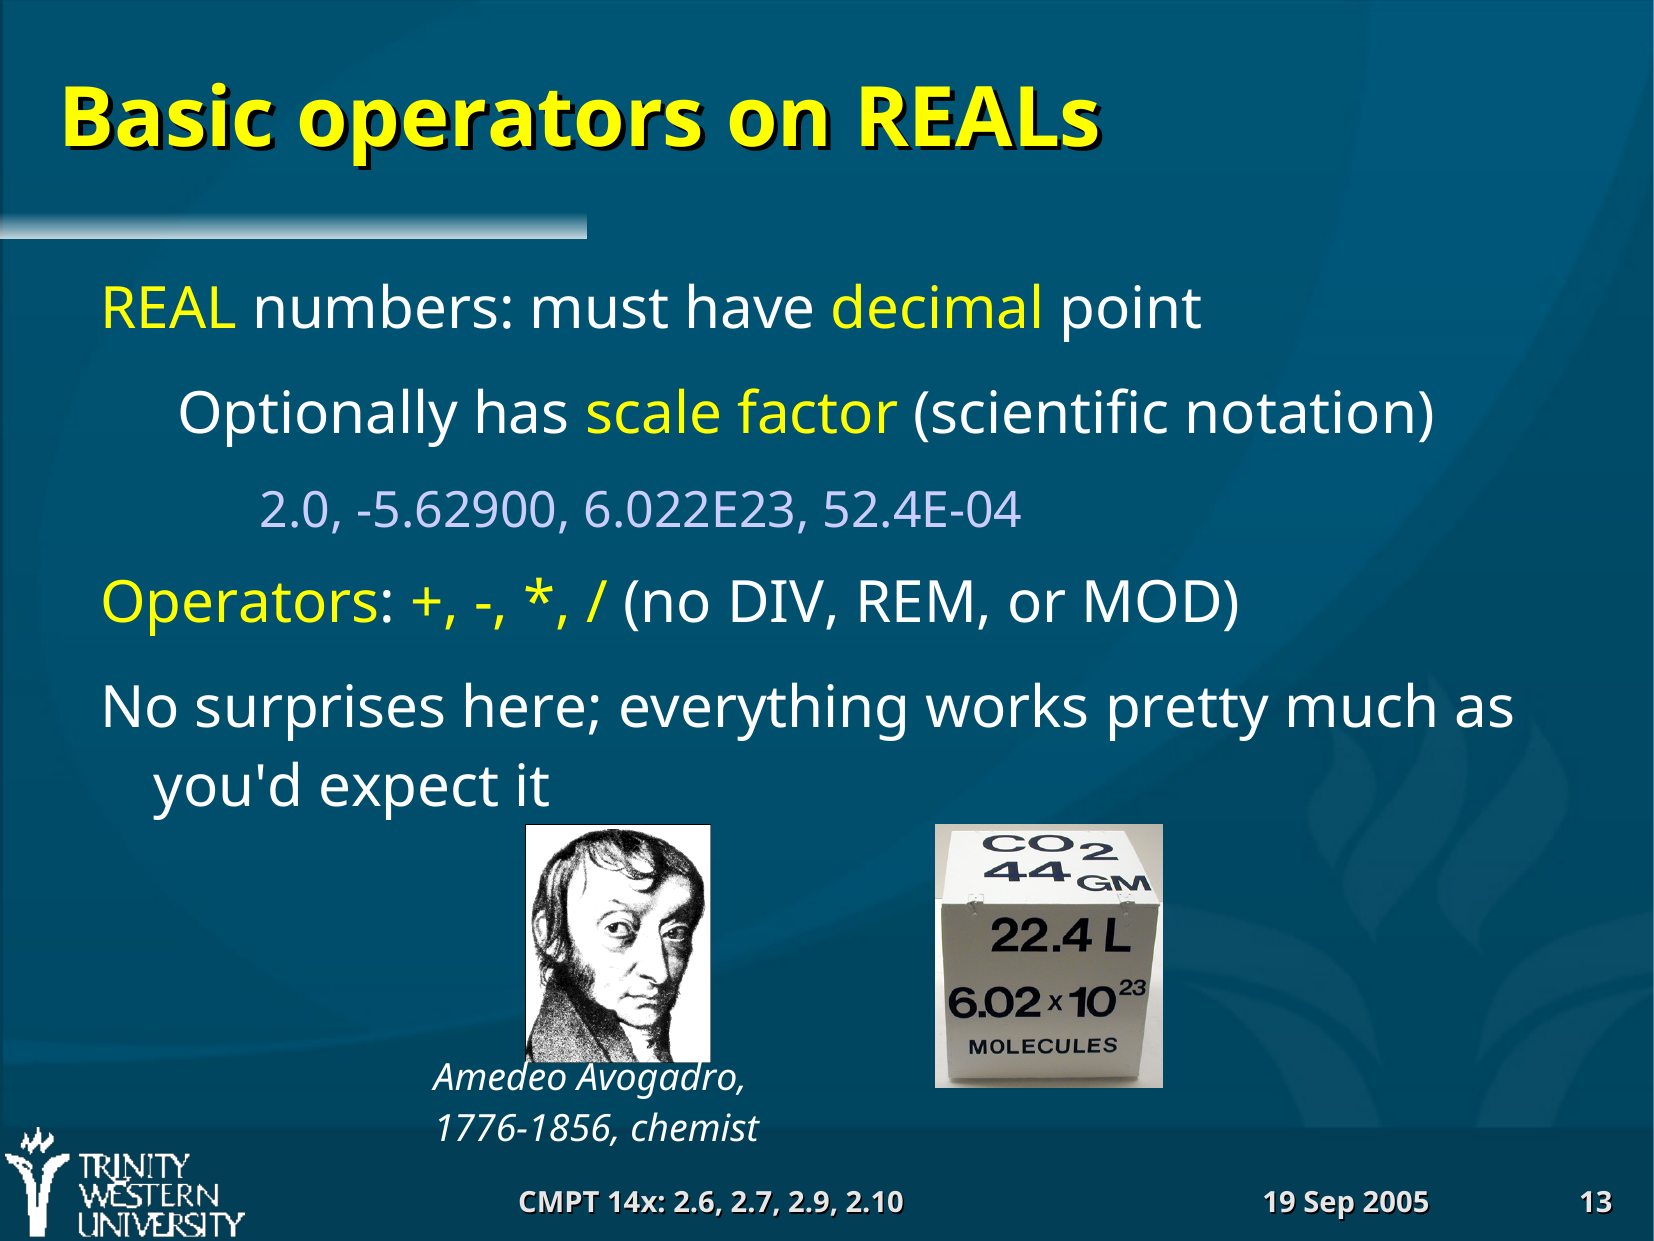

# Basic operators on REALs
REAL numbers: must have decimal point
Optionally has scale factor (scientific notation)
2.0, -5.62900, 6.022E23, 52.4E-04
Operators: +, -, *, / (no DIV, REM, or MOD)
No surprises here; everything works pretty much as you'd expect it
Amedeo Avogadro,
1776-1856, chemist
CMPT 14x: 2.6, 2.7, 2.9, 2.10
19 Sep 2005
13